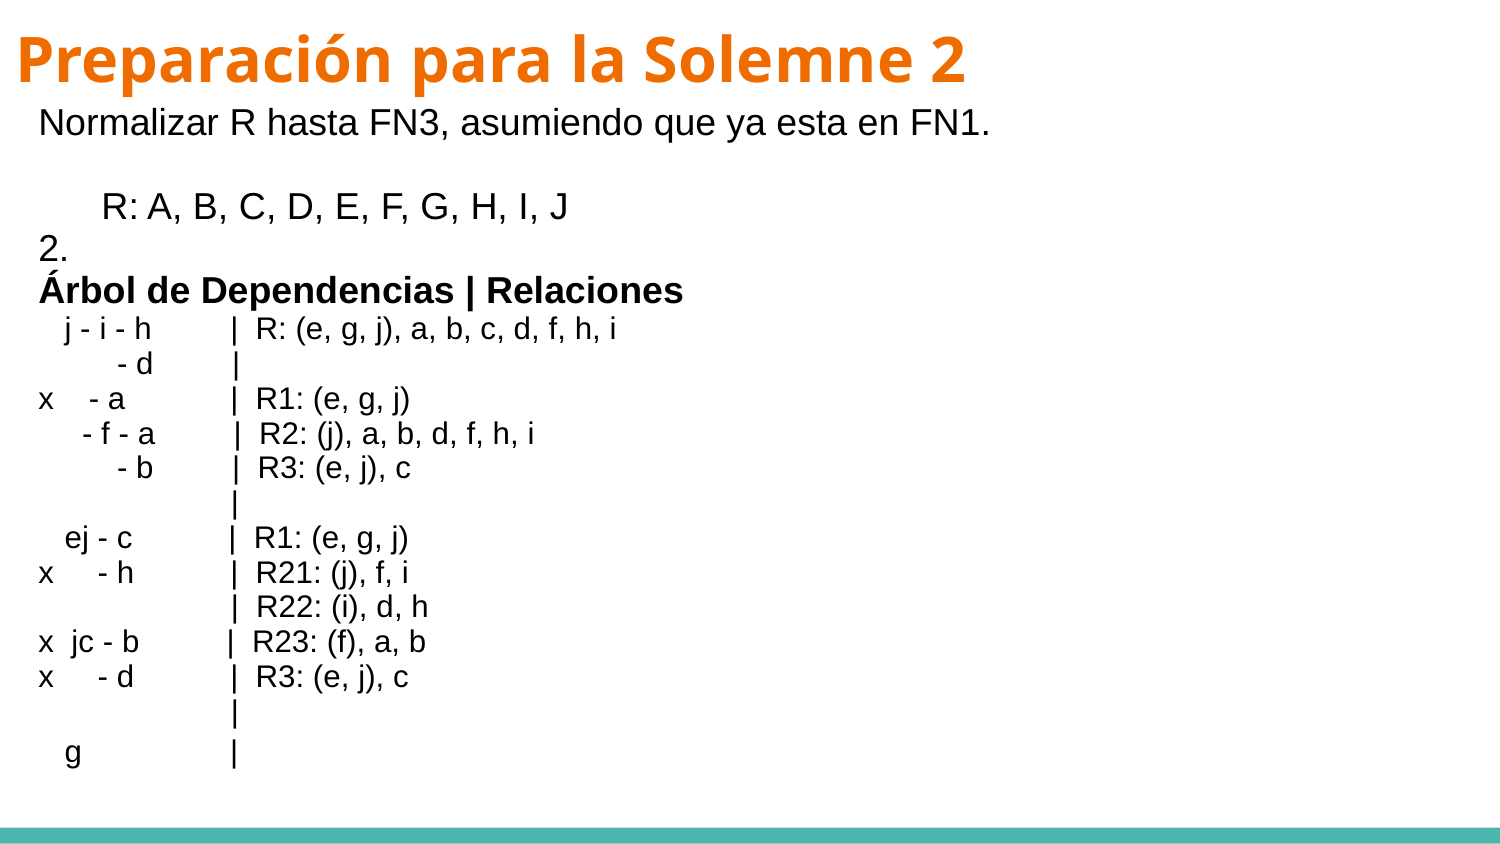

# Preparación para la Solemne 2
Normalizar R hasta FN3, asumiendo que ya esta en FN1.
 R: A, B, C, D, E, F, G, H, I, J
2.
Árbol de Dependencias | Relaciones
 j - i - h | R: (e, g, j), a, b, c, d, f, h, i
 - d |
x - a | R1: (e, g, j)
 - f - a | R2: (j), a, b, d, f, h, i
 - b | R3: (e, j), c
 |
 ej - c | R1: (e, g, j)
x - h | R21: (j), f, i
 | R22: (i), d, h
x jc - b | R23: (f), a, b
x - d | R3: (e, j), c
 |
 g |